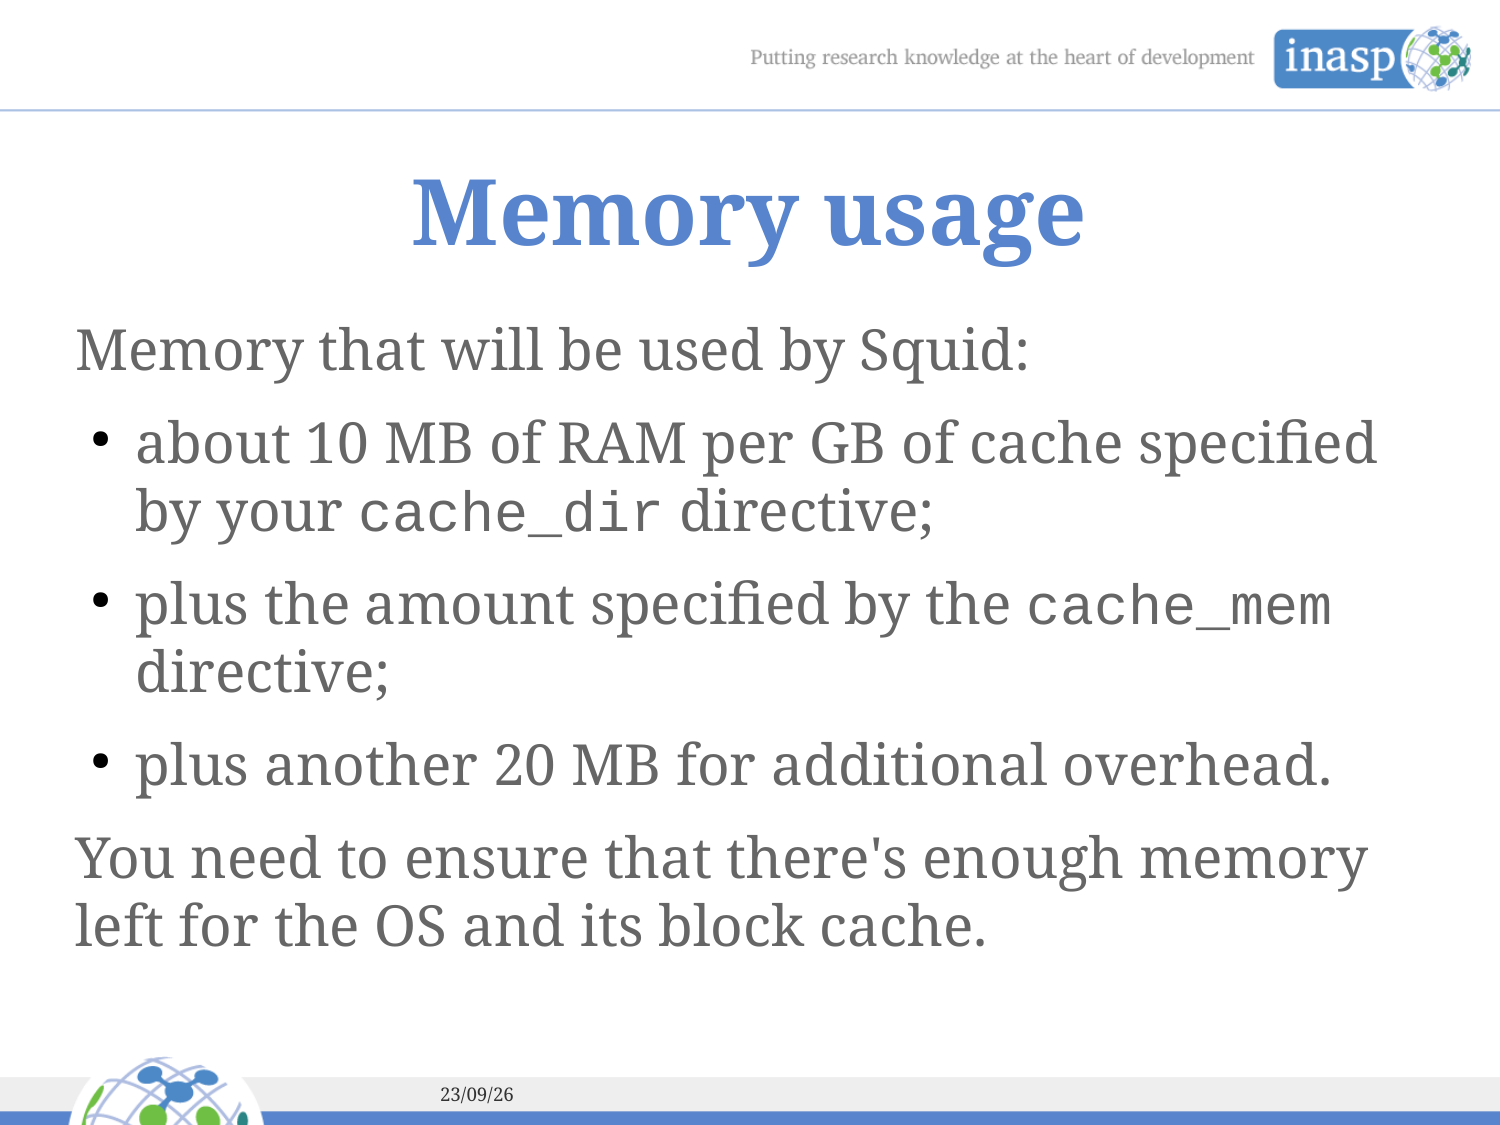

# Memory usage
Memory that will be used by Squid:
about 10 MB of RAM per GB of cache specified by your cache_dir directive;
plus the amount specified by the cache_mem directive;
plus another 20 MB for additional overhead.
You need to ensure that there's enough memory left for the OS and its block cache.